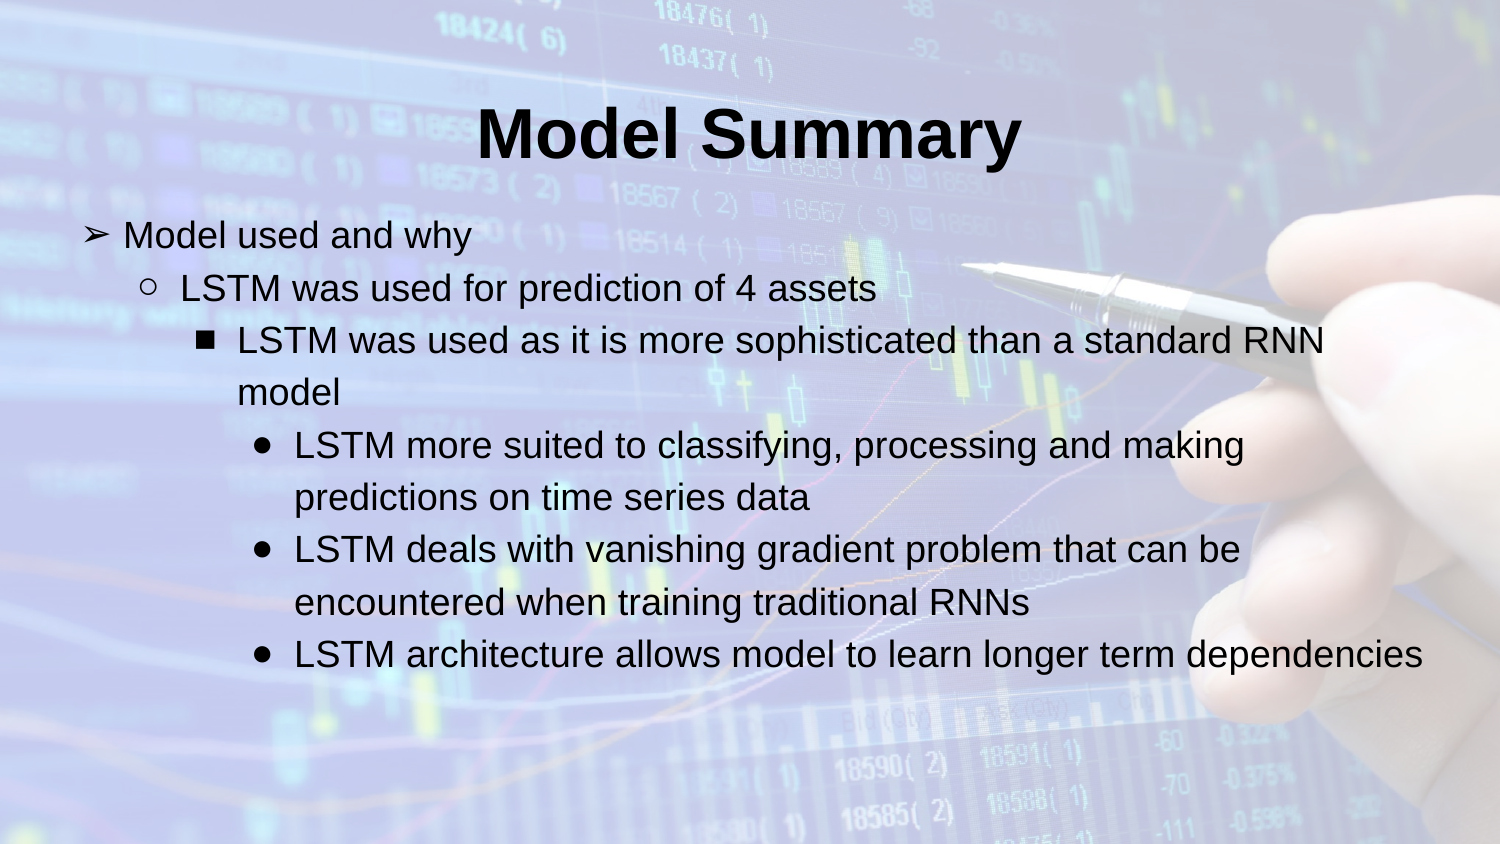

# Model Summary
Model used and why
LSTM was used for prediction of 4 assets
LSTM was used as it is more sophisticated than a standard RNN model
LSTM more suited to classifying, processing and making predictions on time series data
LSTM deals with vanishing gradient problem that can be encountered when training traditional RNNs
LSTM architecture allows model to learn longer term dependencies